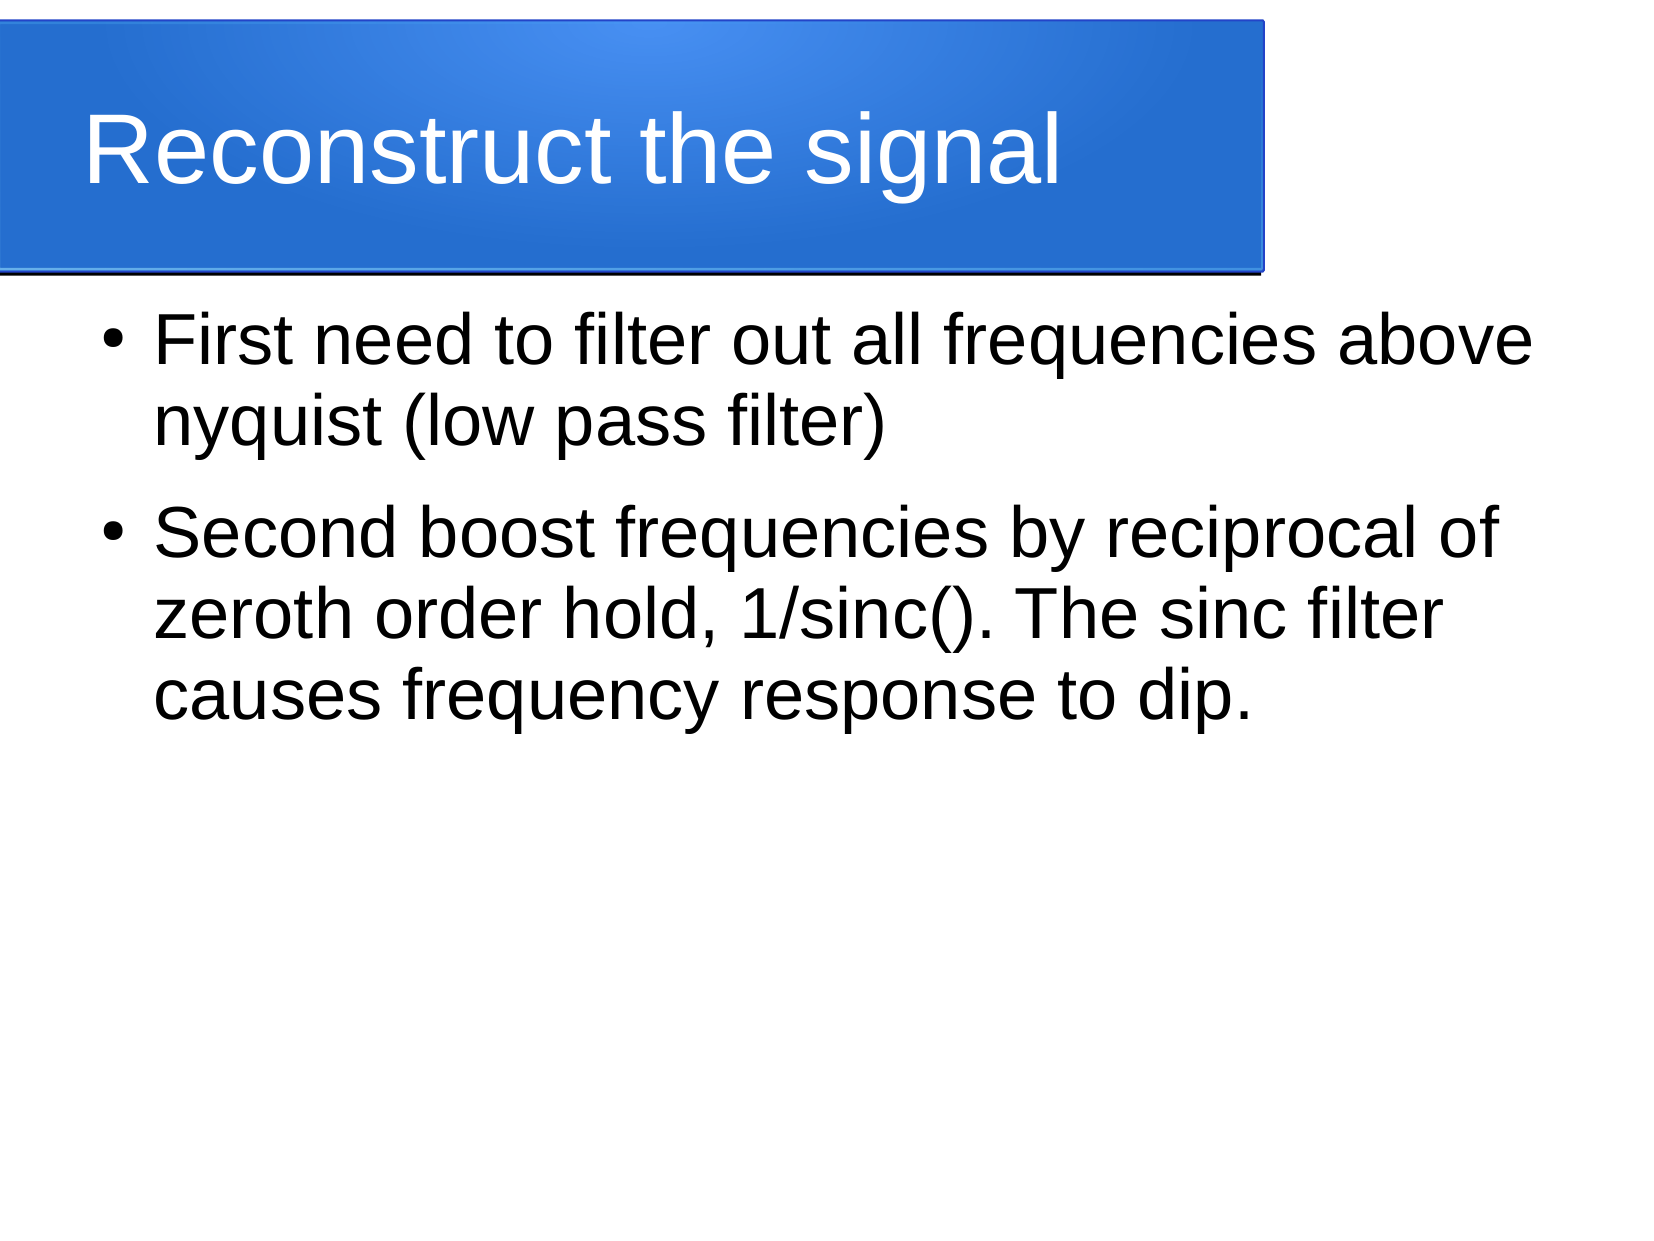

# Reconstruct the signal
First need to filter out all frequencies above nyquist (low pass filter)
Second boost frequencies by reciprocal of zeroth order hold, 1/sinc(). The sinc filter causes frequency response to dip.